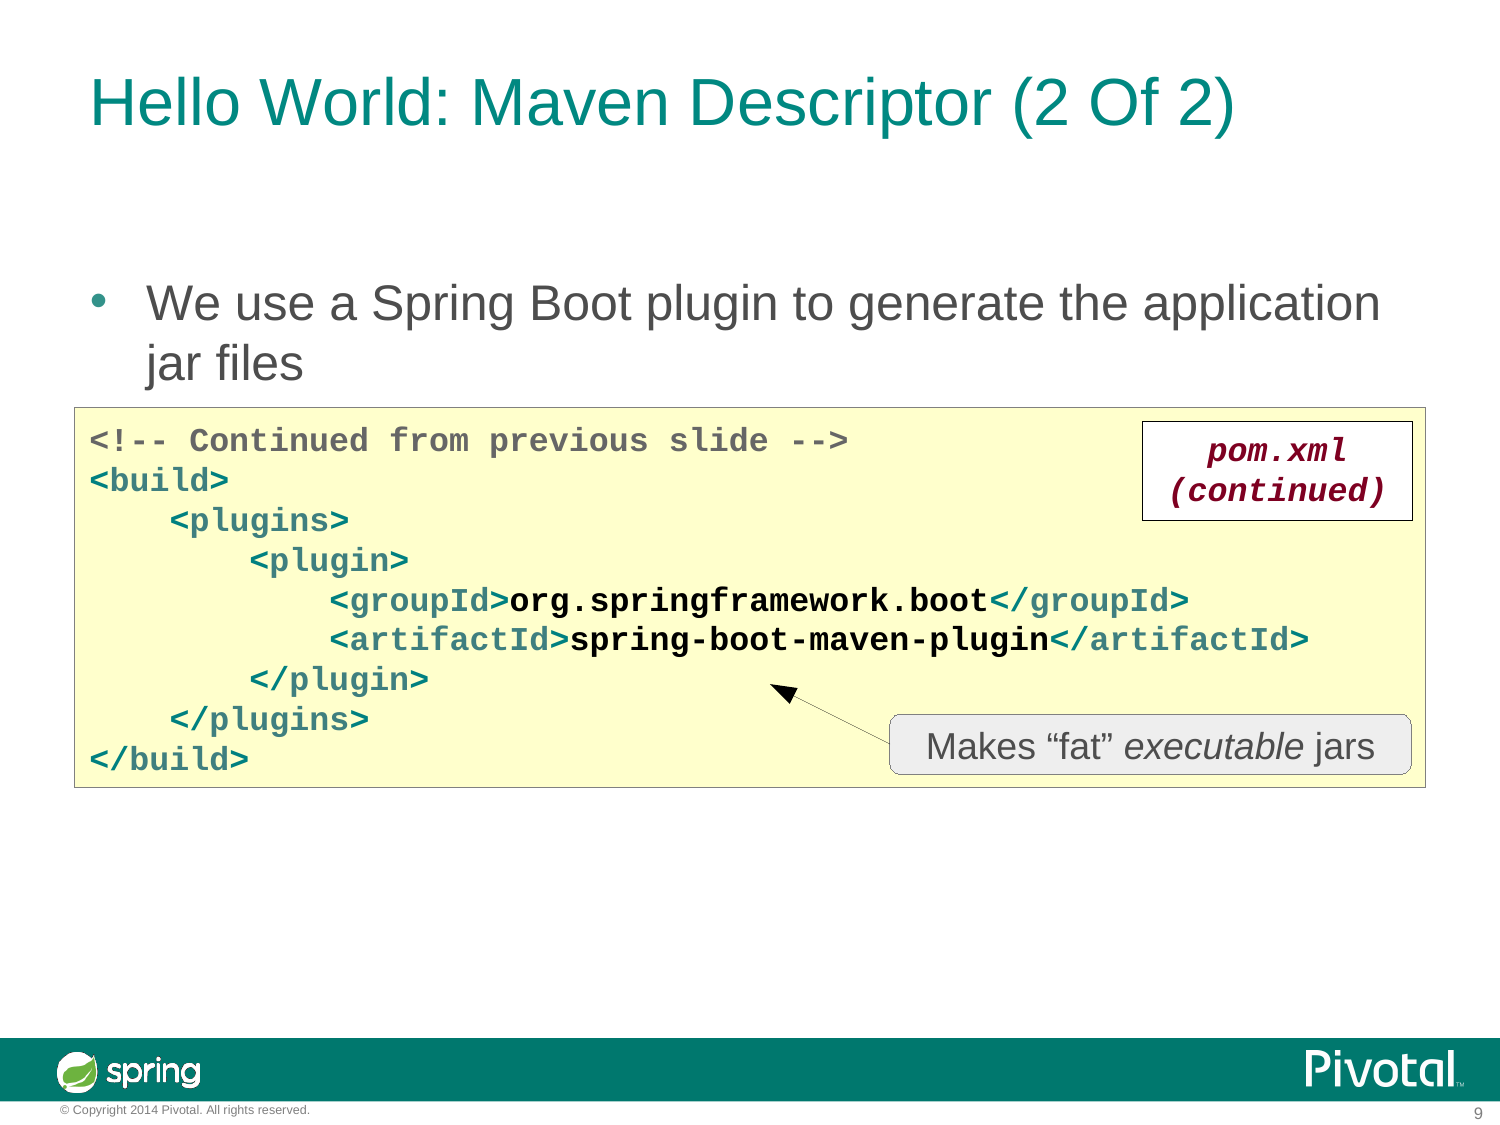

Hello World: Maven Descriptor (2 Of 2)
# We use a Spring Boot plugin to generate the application jar files
<!-- Continued from previous slide -->
<build>
 <plugins>
 <plugin>
 <groupId>org.springframework.boot</groupId>
 <artifactId>spring-boot-maven-plugin</artifactId>
 </plugin>
 </plugins>
</build>
pom.xml (continued)
Makes “fat” executable jars